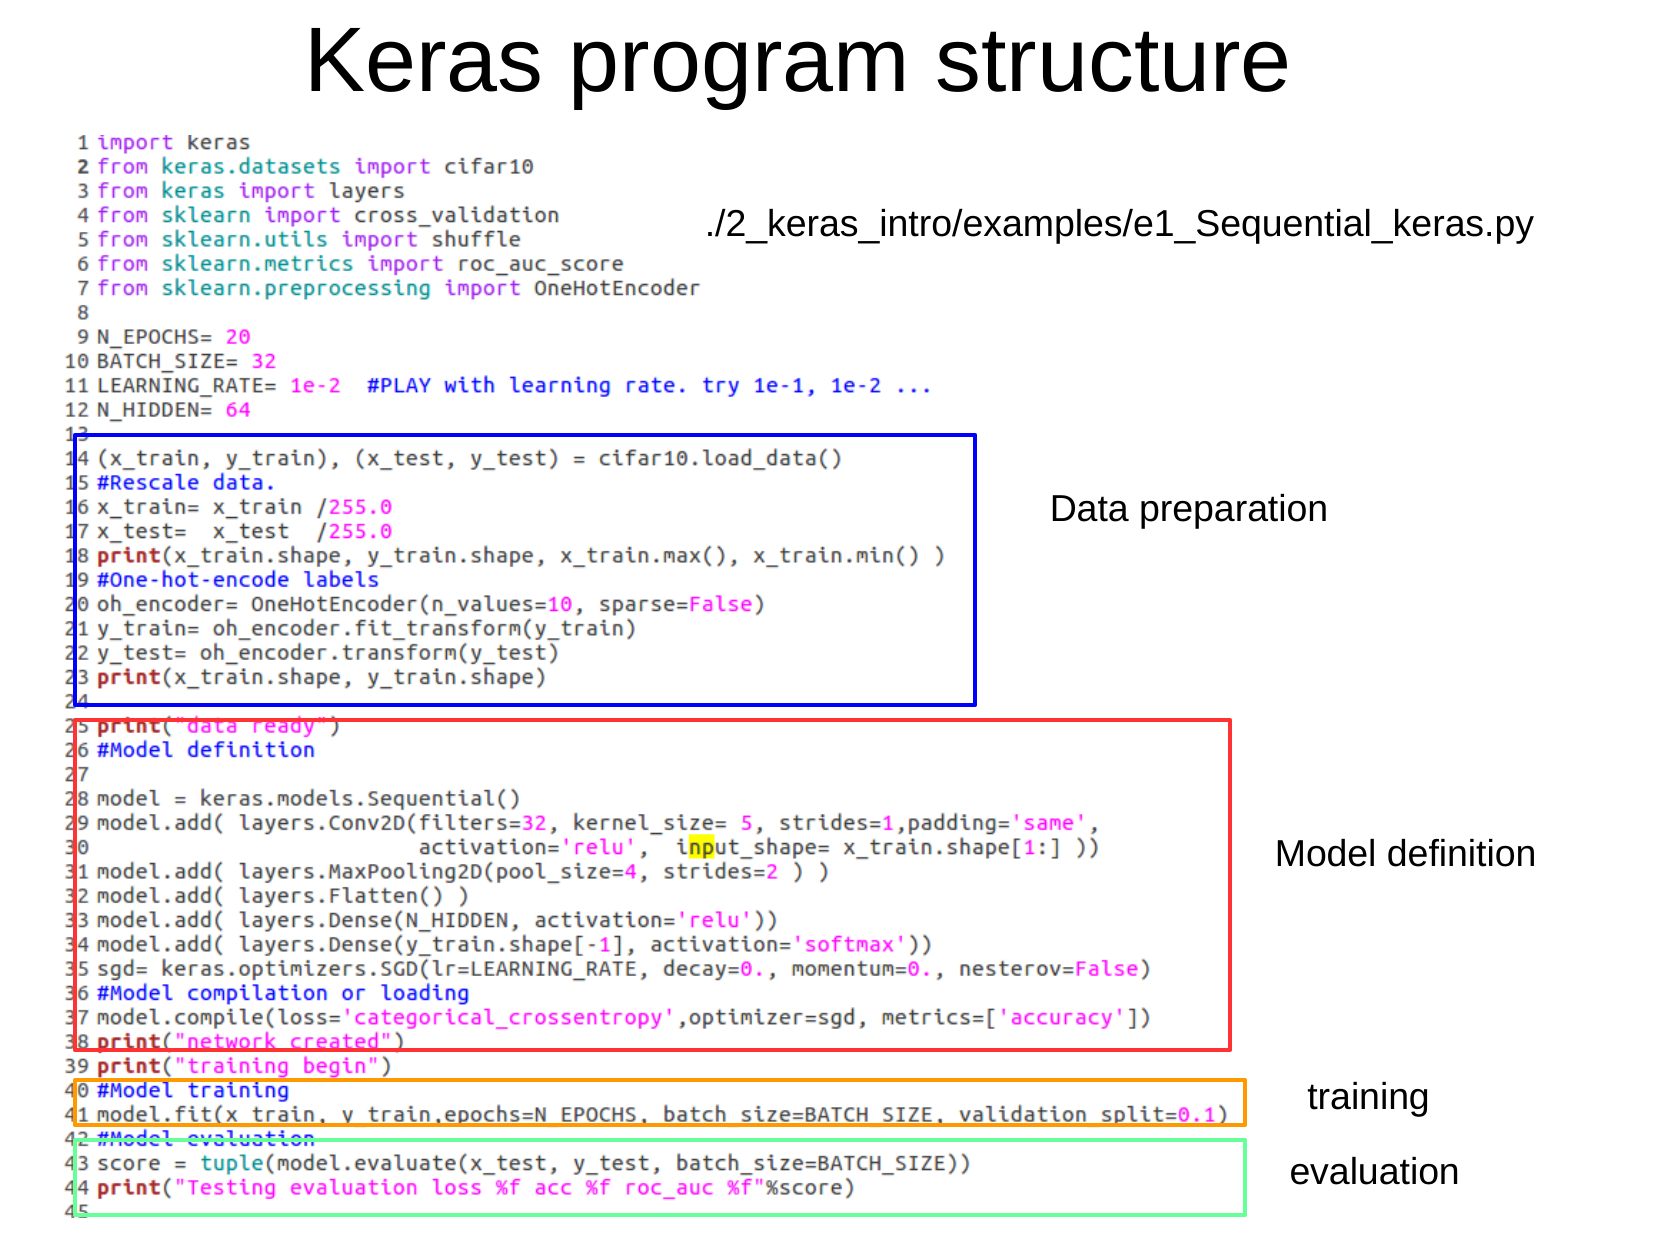

# Keras program structure
./2_keras_intro/examples/e1_Sequential_keras.py
Data preparation
Model definition
training
evaluation